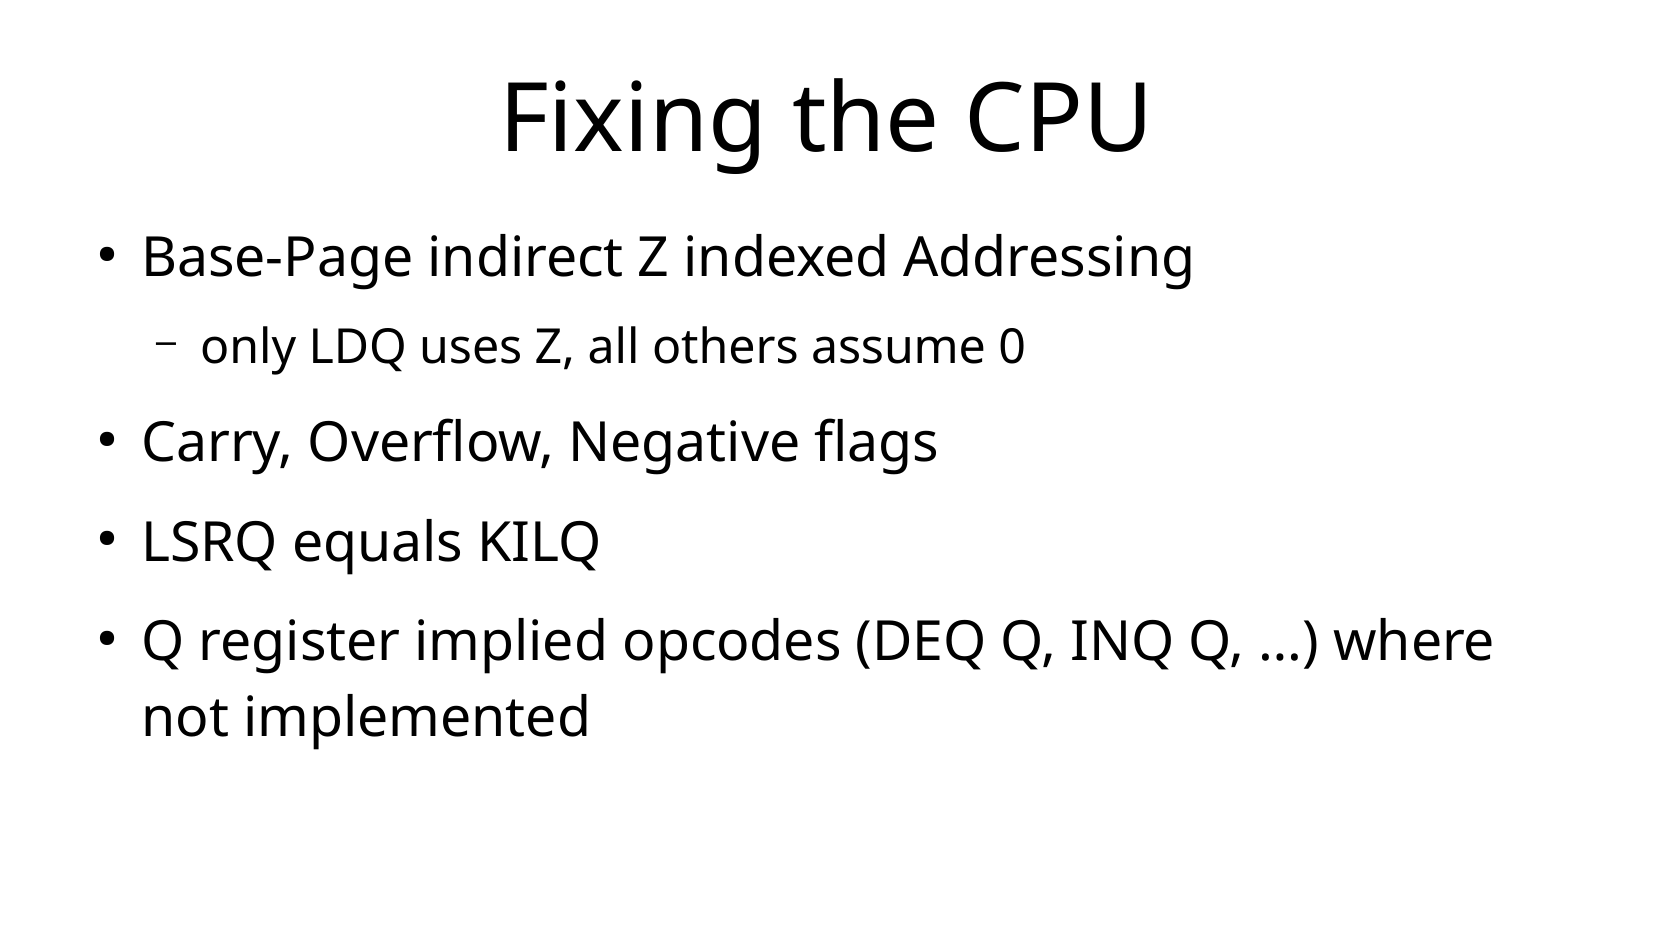

# Fixing the CPU
Base-Page indirect Z indexed Addressing
only LDQ uses Z, all others assume 0
Carry, Overflow, Negative flags
LSRQ equals KILQ
Q register implied opcodes (DEQ Q, INQ Q, …) where not implemented